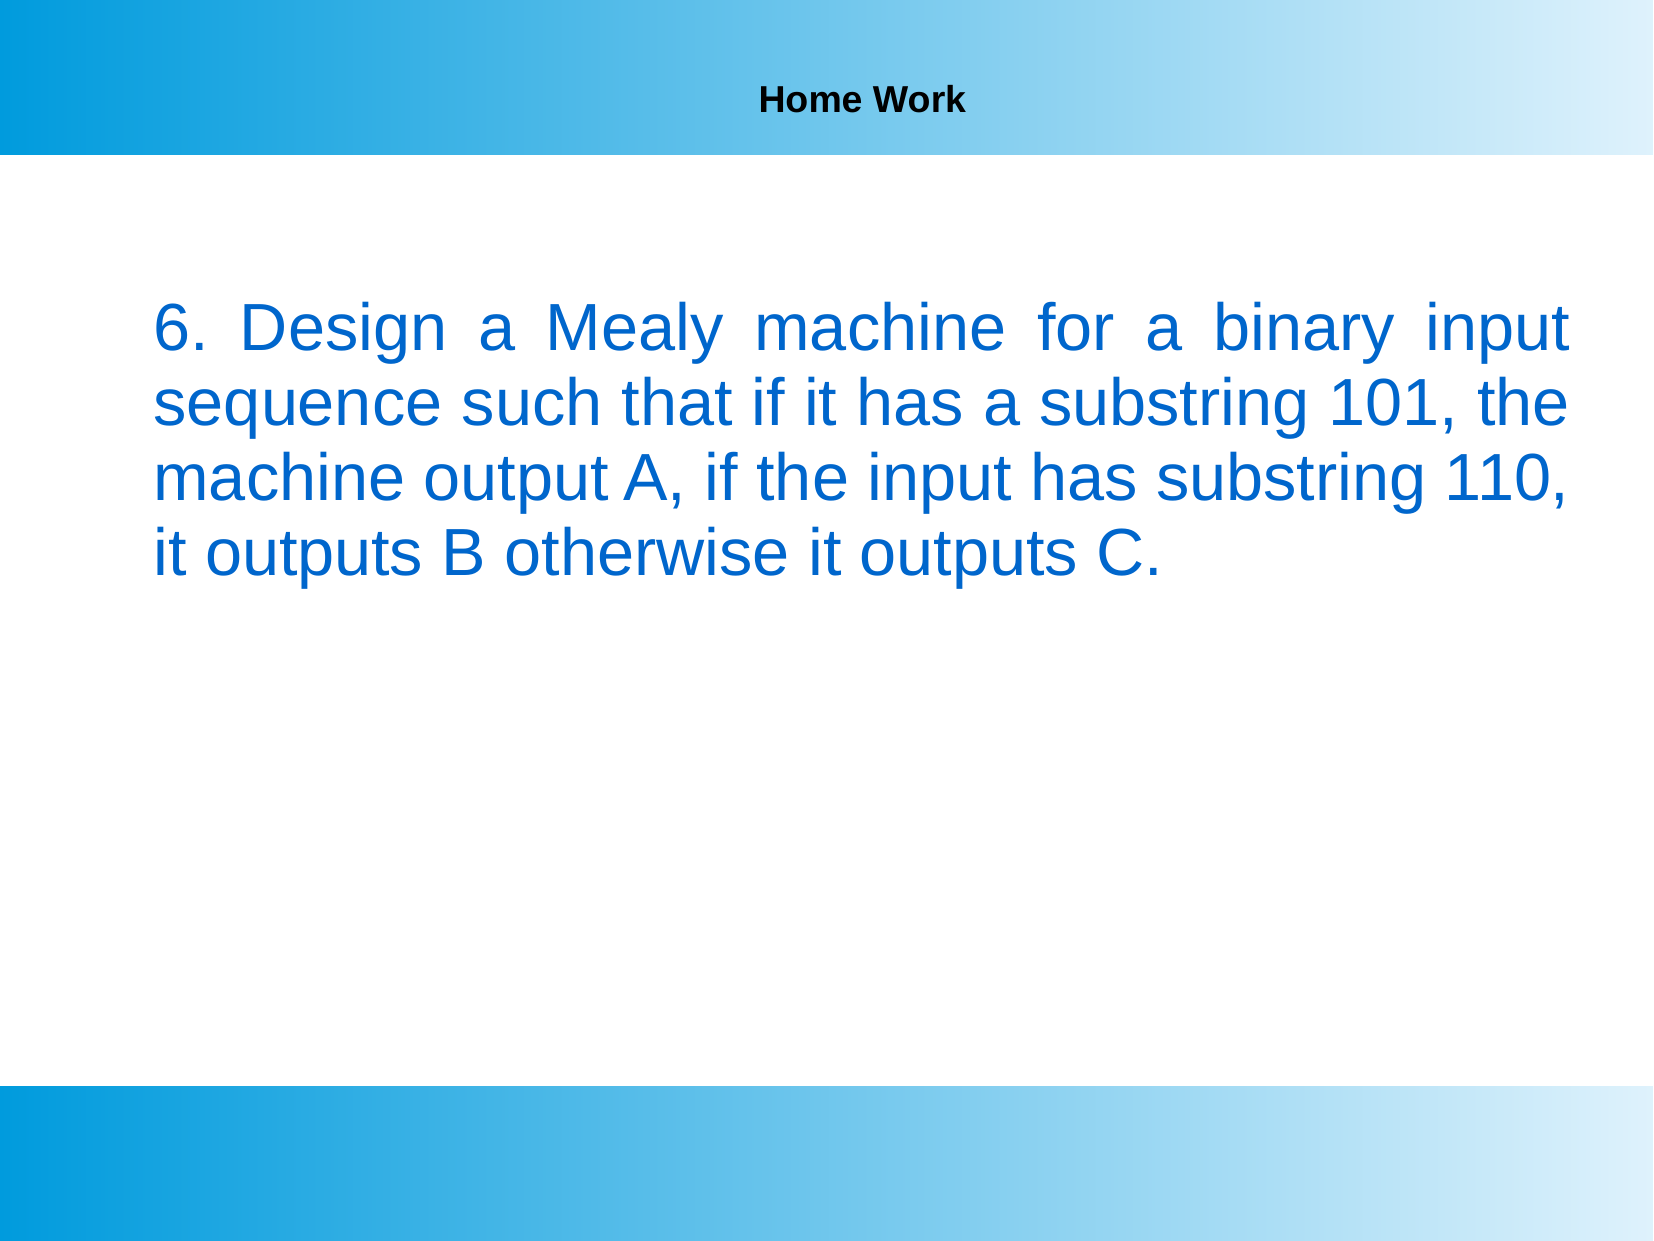

Home Work
# 6. Design a Mealy machine for a binary input sequence such that if it has a substring 101, the machine output A, if the input has substring 110, it outputs B otherwise it outputs C.